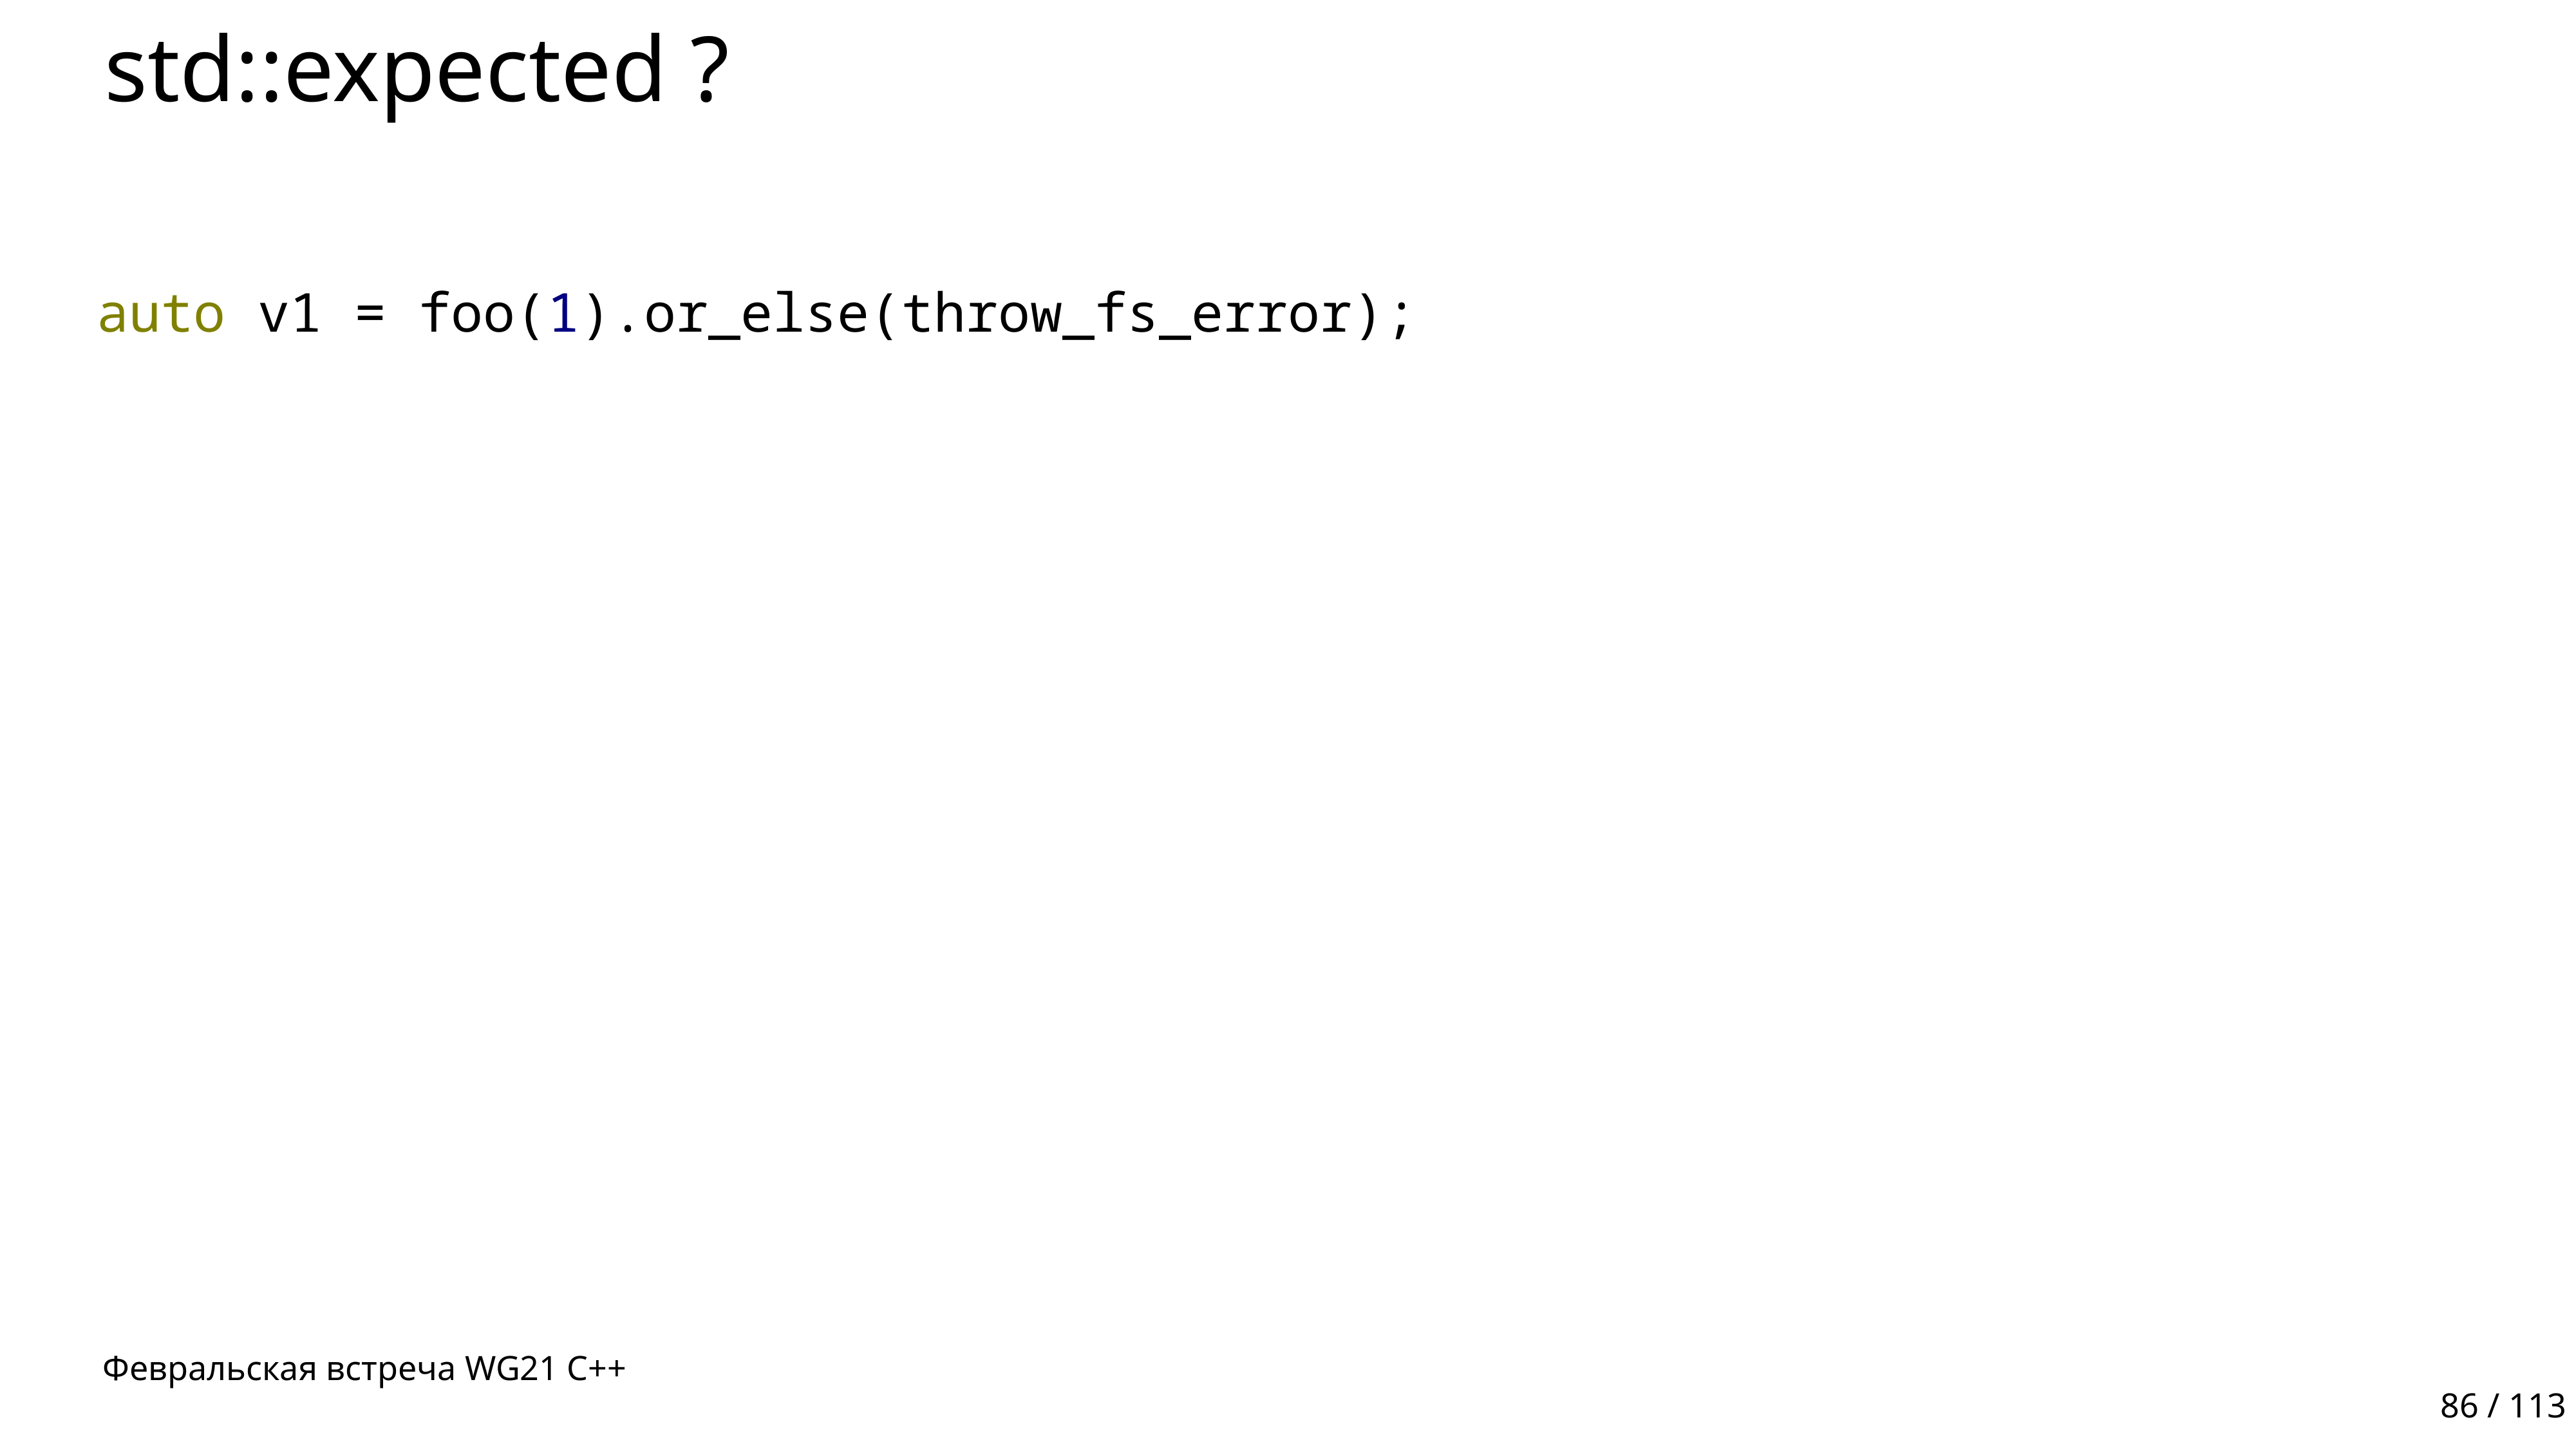

# std::expected ?
auto v1 = foo(1).or_else(throw_fs_error);
Февральская встреча WG21 C++